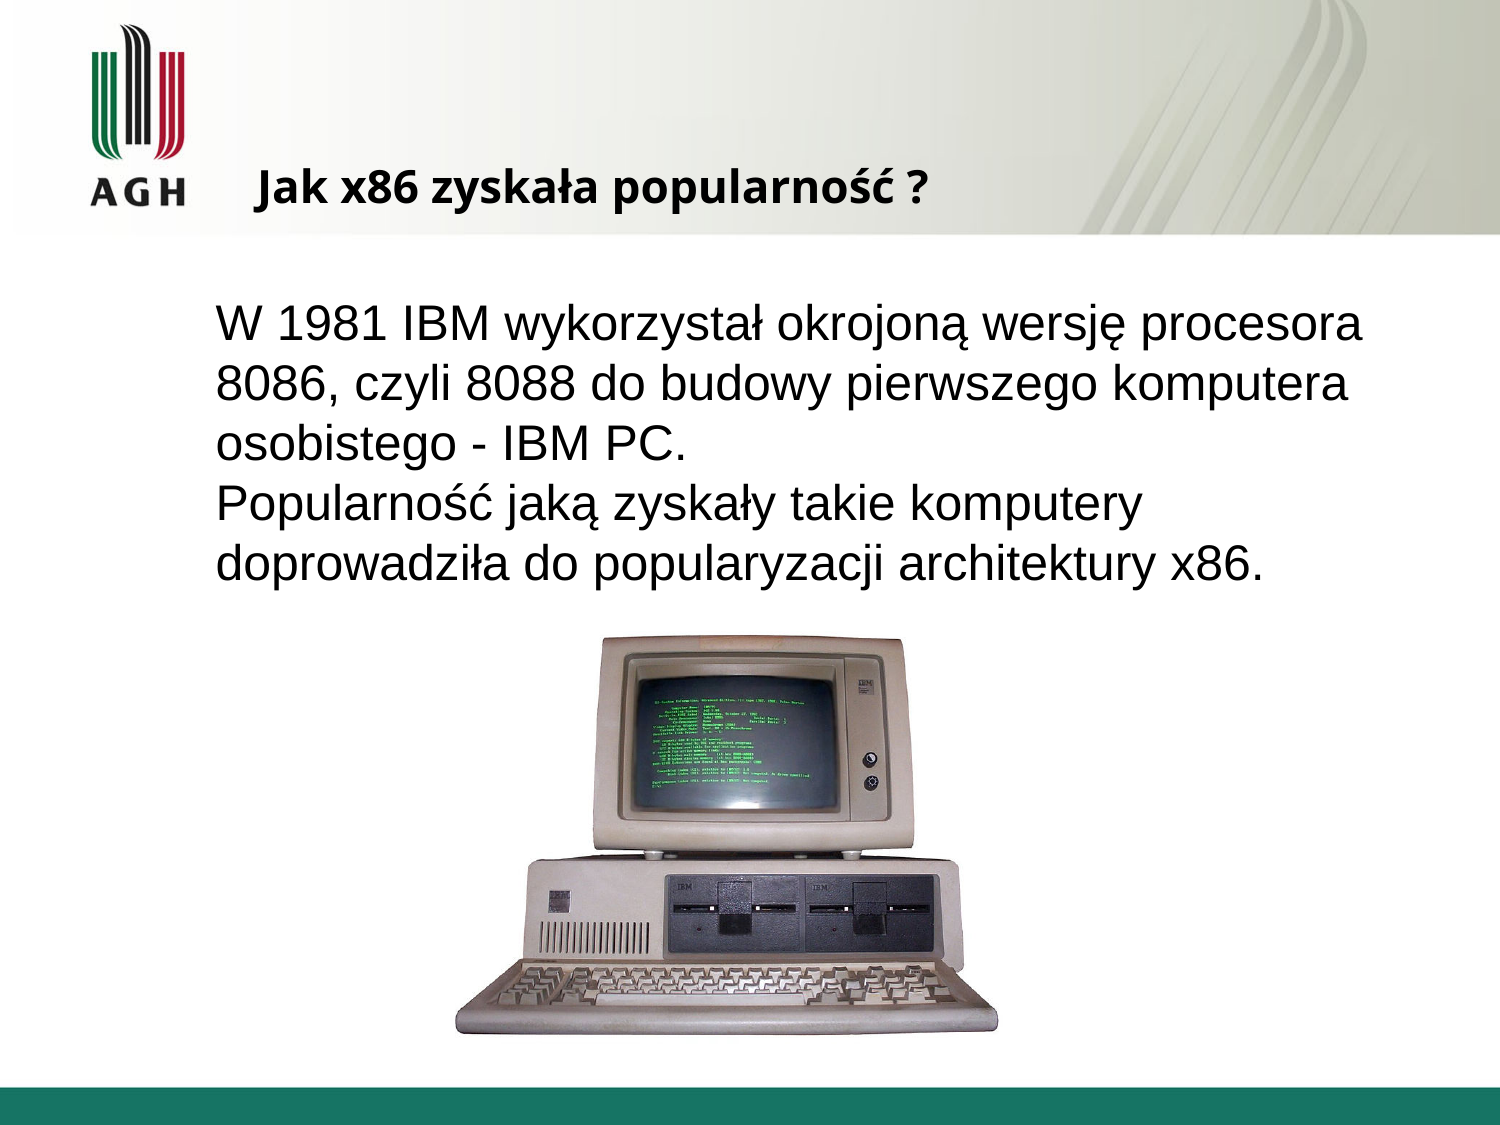

# Jak x86 zyskała popularność ?
W 1981 IBM wykorzystał okrojoną wersję procesora 8086, czyli 8088 do budowy pierwszego komputera osobistego - IBM PC.
Popularność jaką zyskały takie komputery doprowadziła do popularyzacji architektury x86.